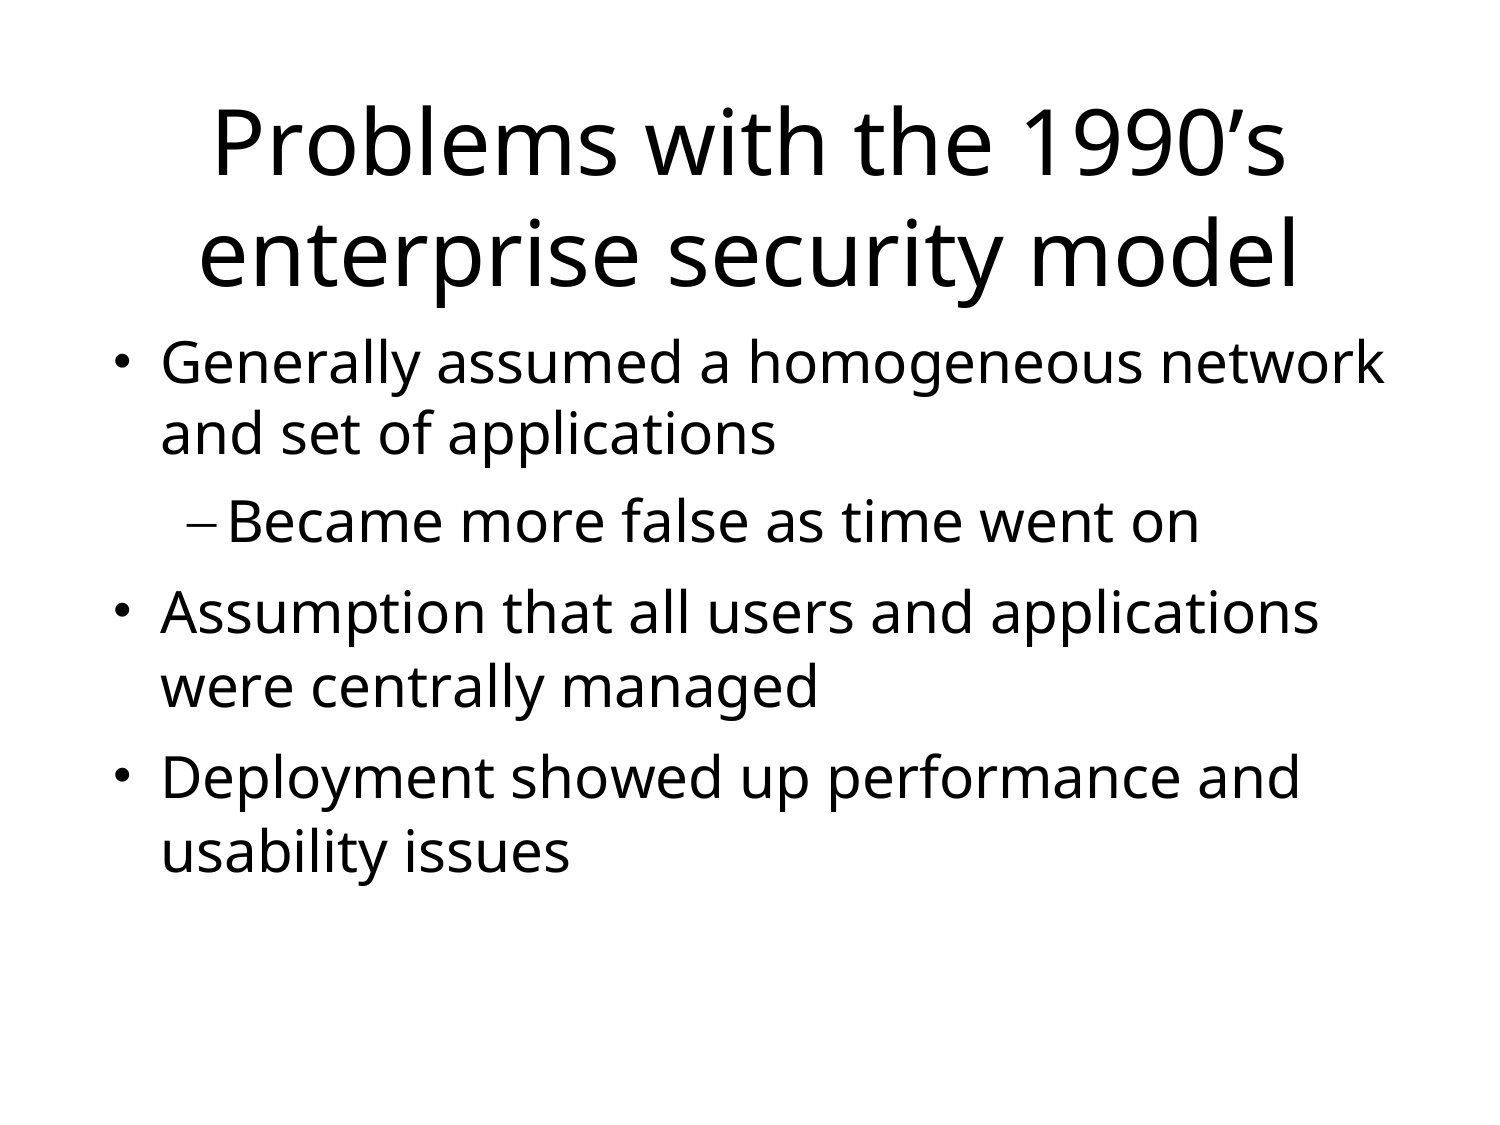

# Problems with the 1990’s enterprise security model
Generally assumed a homogeneous network and set of applications
Became more false as time went on
Assumption that all users and applications were centrally managed
Deployment showed up performance and usability issues